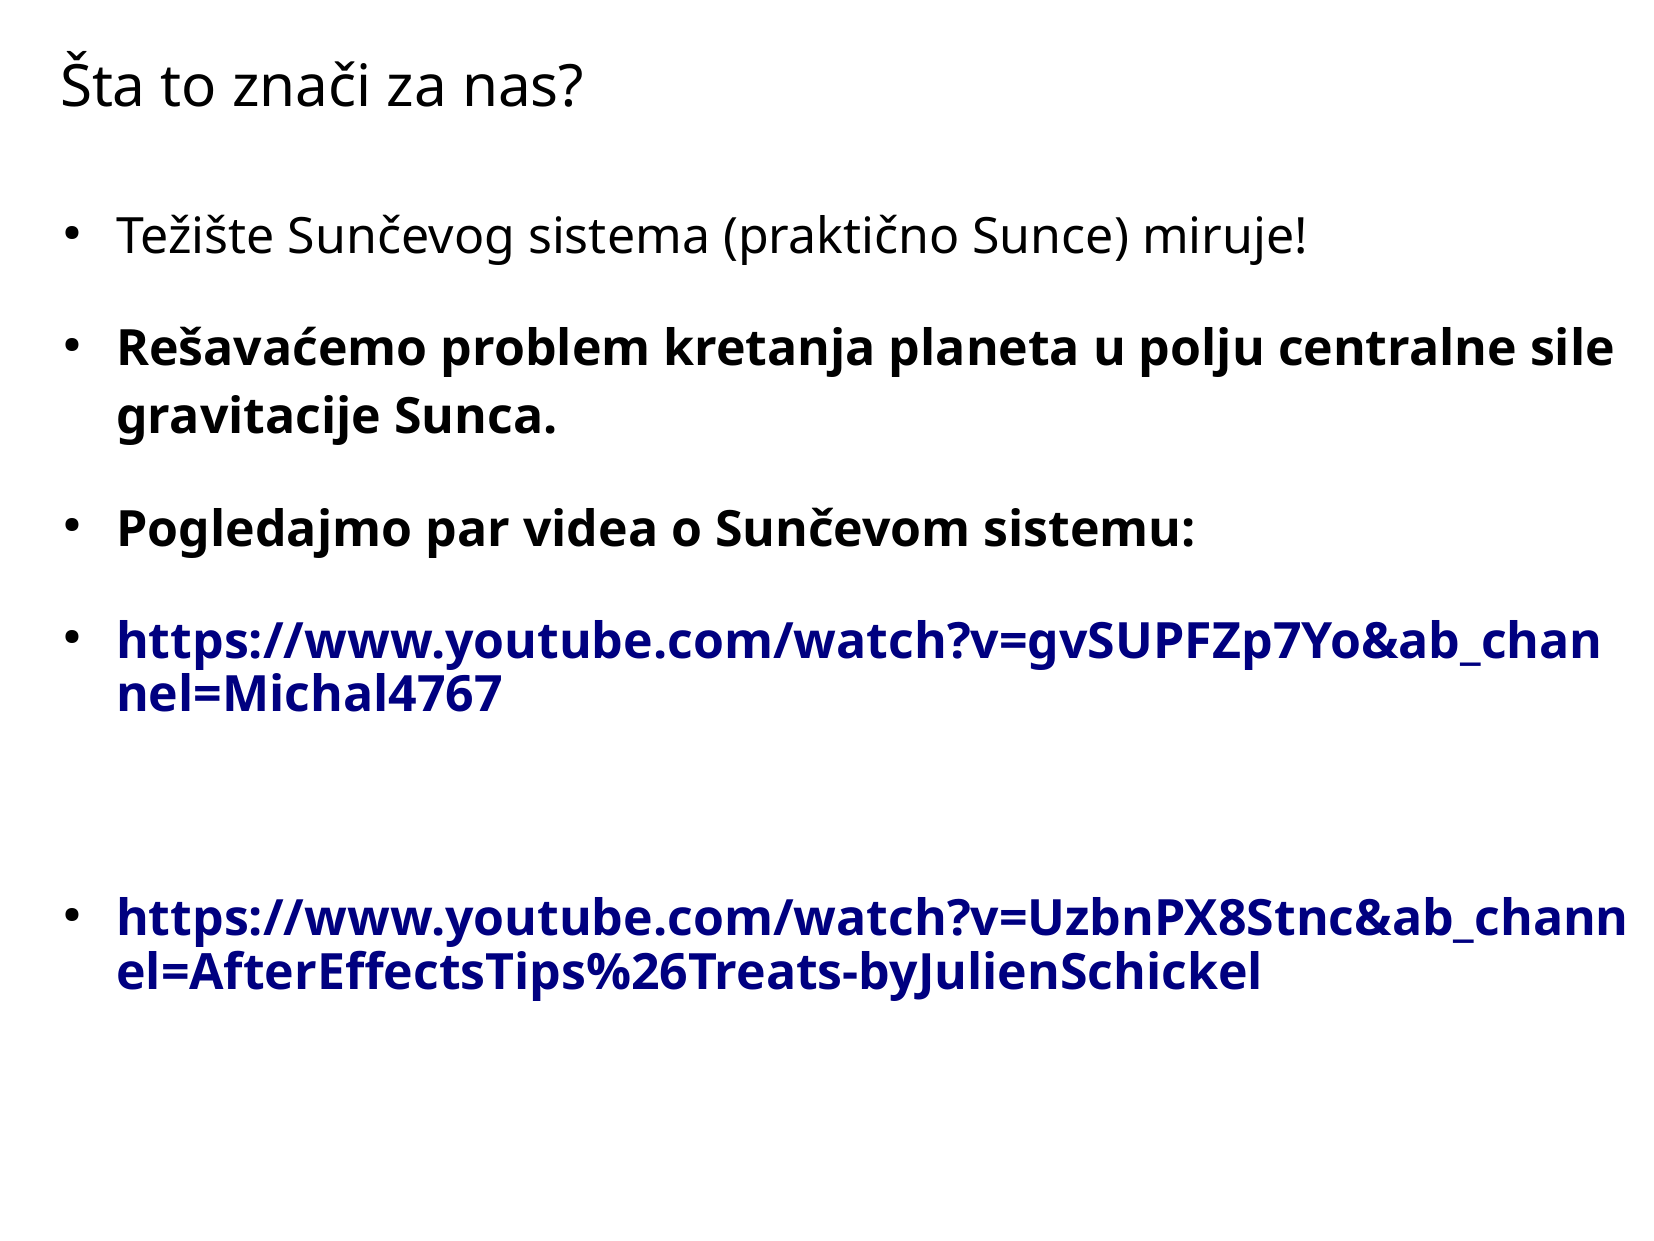

# Šta to znači za nas?
Težište Sunčevog sistema (praktično Sunce) miruje!
Rešavaćemo problem kretanja planeta u polju centralne sile gravitacije Sunca.
Pogledajmo par videa o Sunčevom sistemu:
https://www.youtube.com/watch?v=gvSUPFZp7Yo&ab_channel=Michal4767
https://www.youtube.com/watch?v=UzbnPX8Stnc&ab_channel=AfterEffectsTips%26Treats-byJulienSchickel